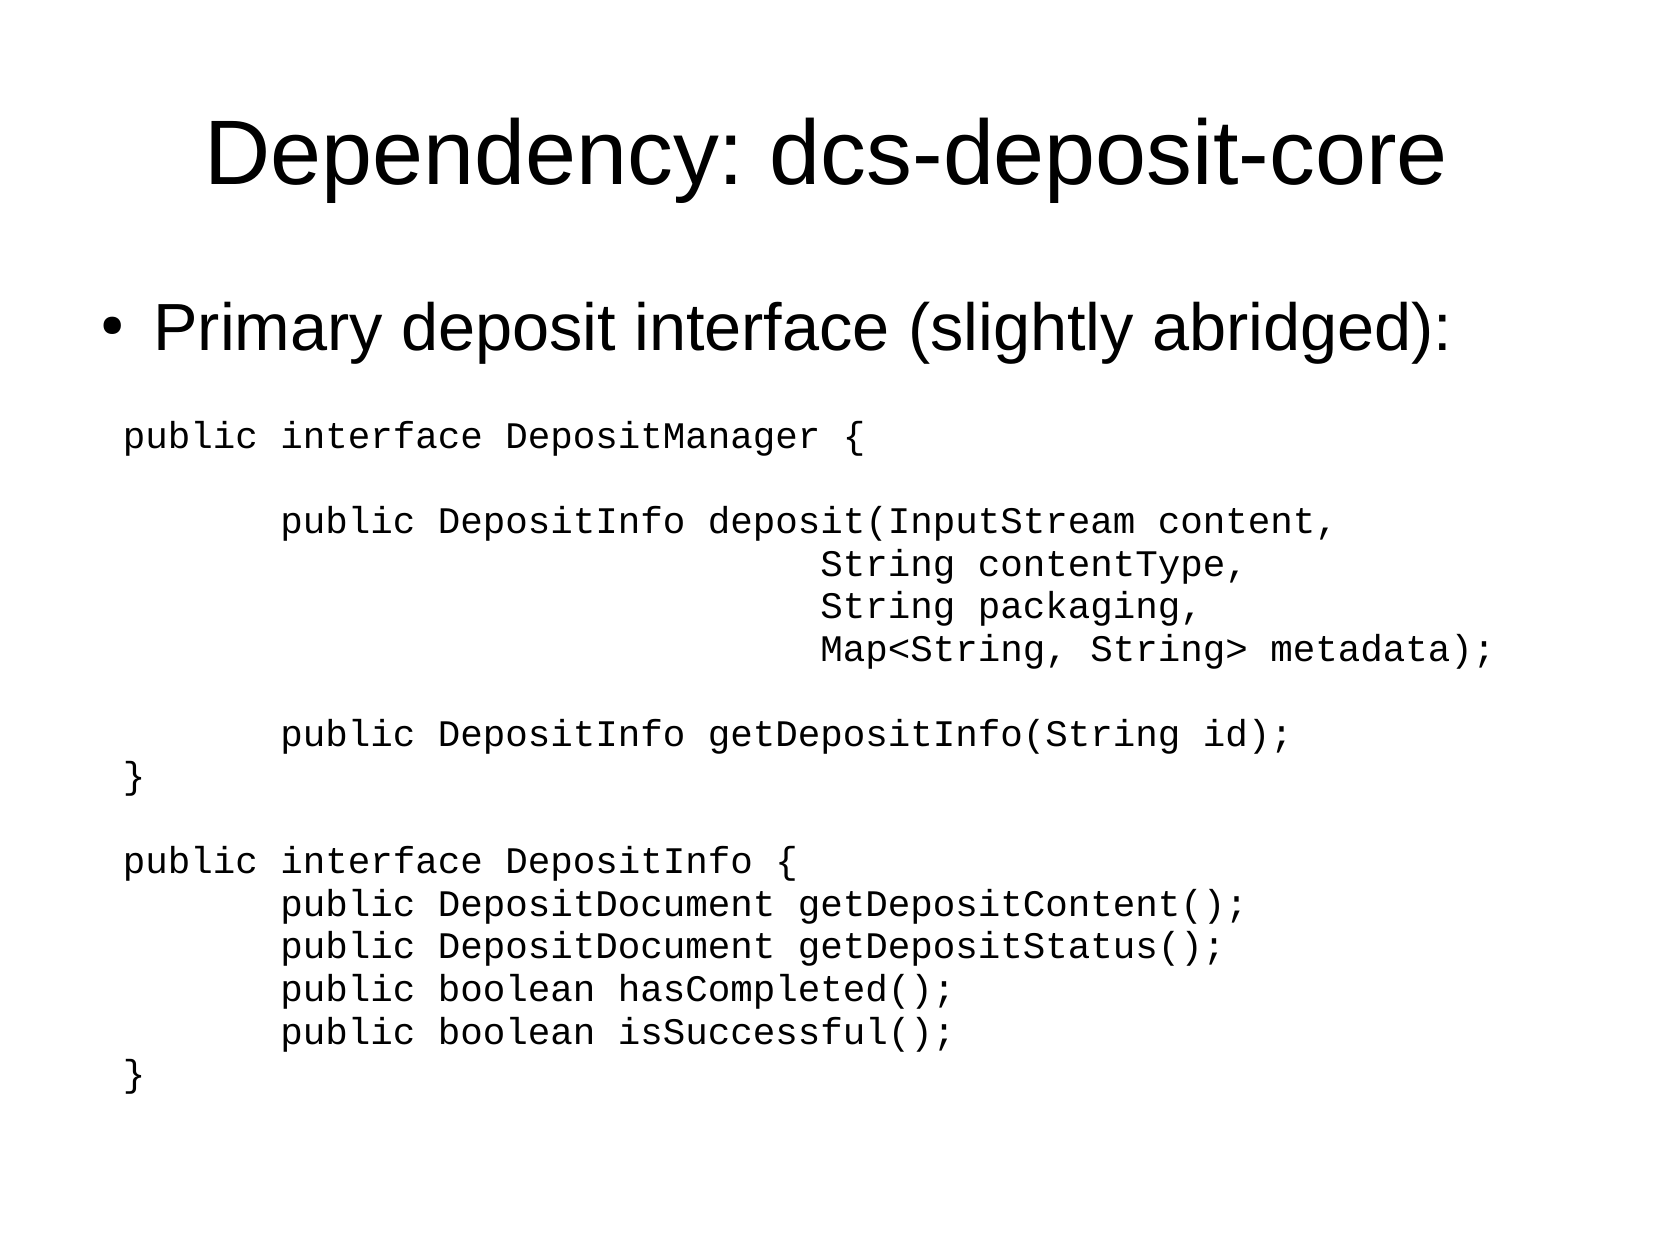

# Dependency: dcs-deposit-core
Primary deposit interface (slightly abridged):
public interface DepositManager {
 public DepositInfo deposit(InputStream content,
 String contentType,
 String packaging,
 Map<String, String> metadata);
 public DepositInfo getDepositInfo(String id);
}
public interface DepositInfo {
 public DepositDocument getDepositContent();
 public DepositDocument getDepositStatus();
 public boolean hasCompleted();
 public boolean isSuccessful();
}